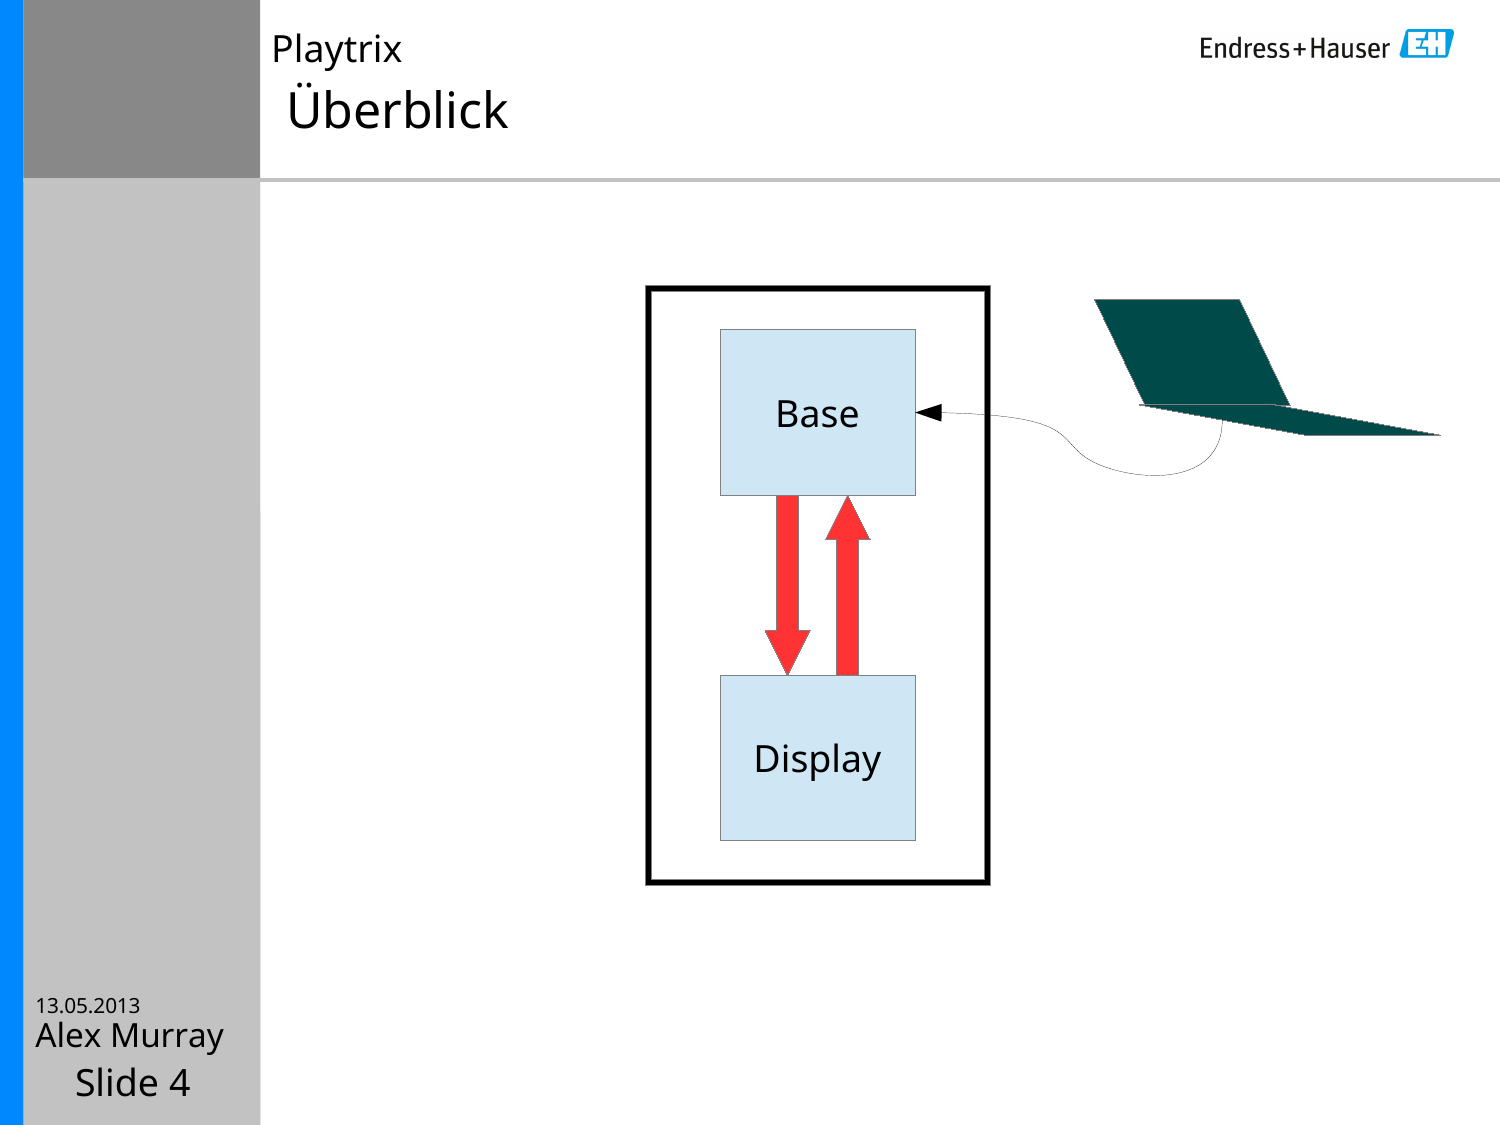

Playtrix
# Überblick
Base
Display
Alex Murray
4